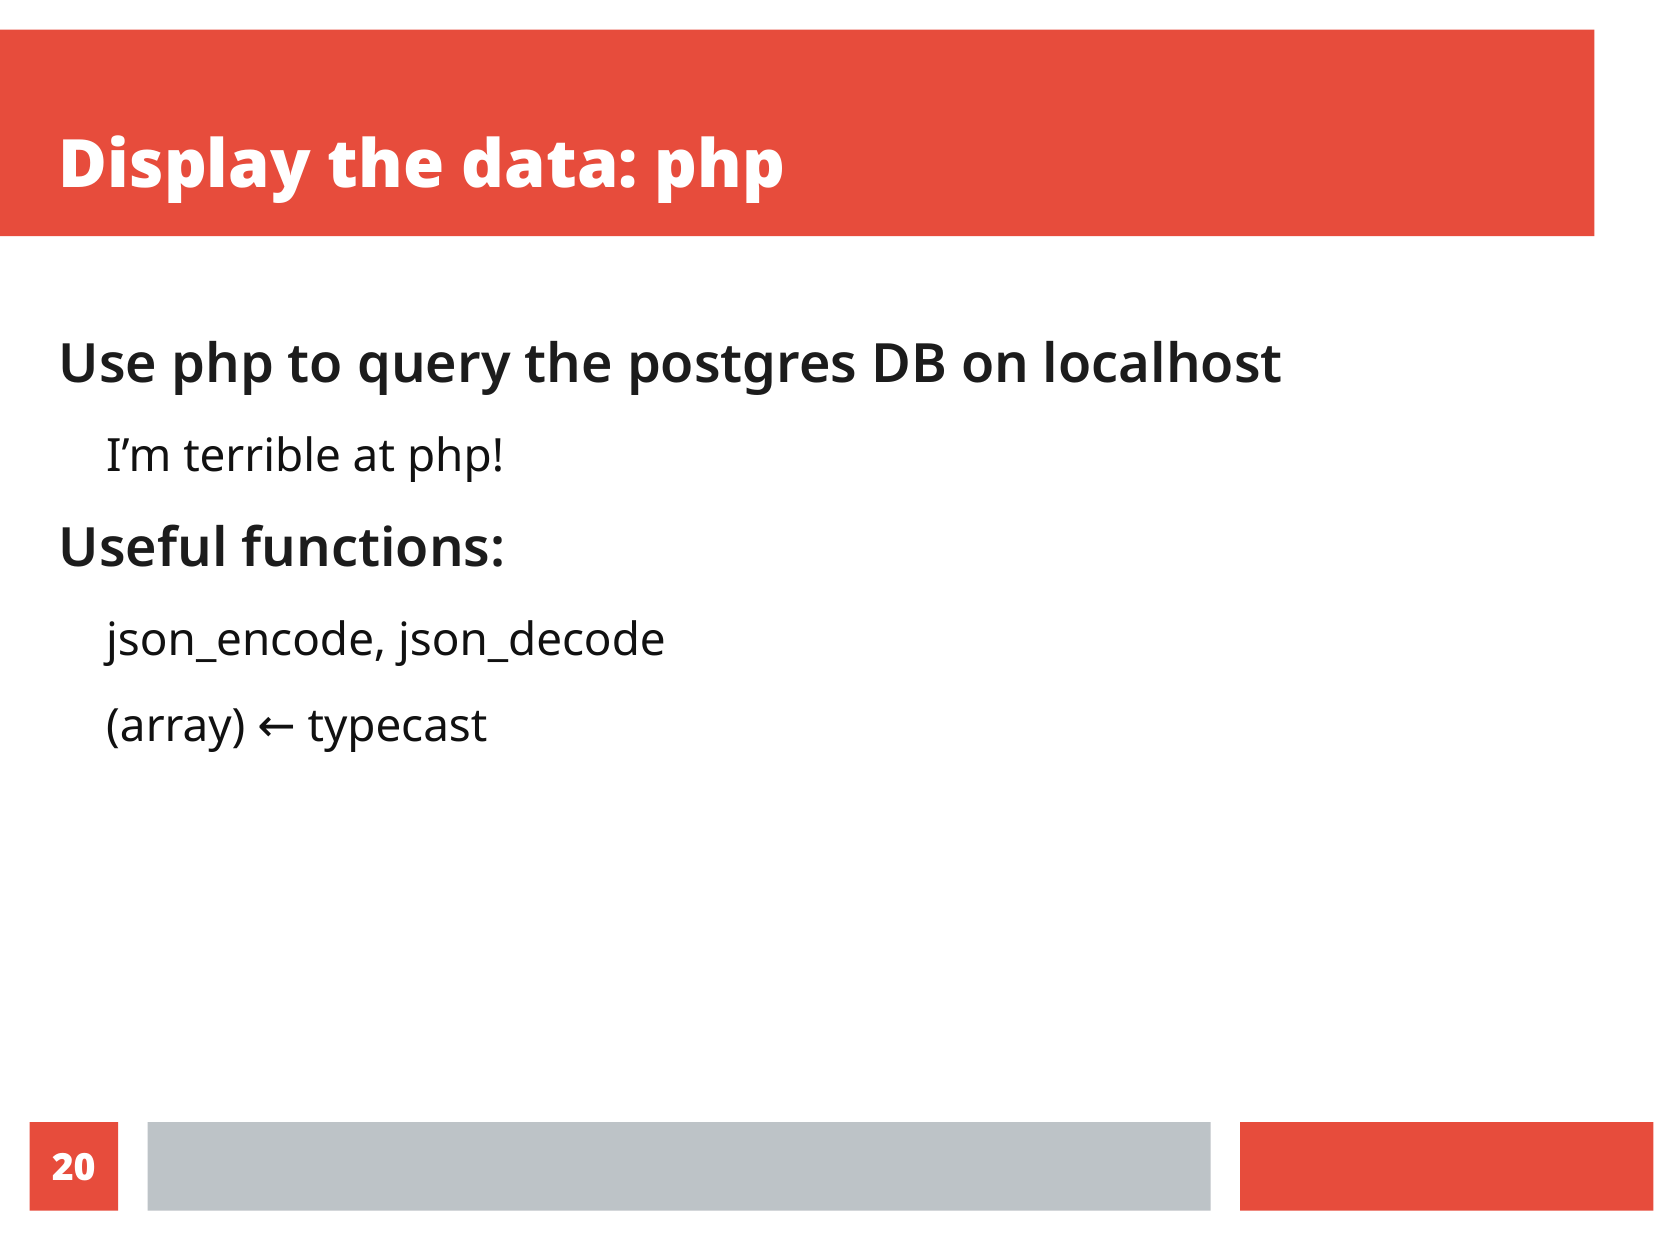

# Display the data: php
Use php to query the postgres DB on localhost
I’m terrible at php!
Useful functions:
json_encode, json_decode
(array) ← typecast
20